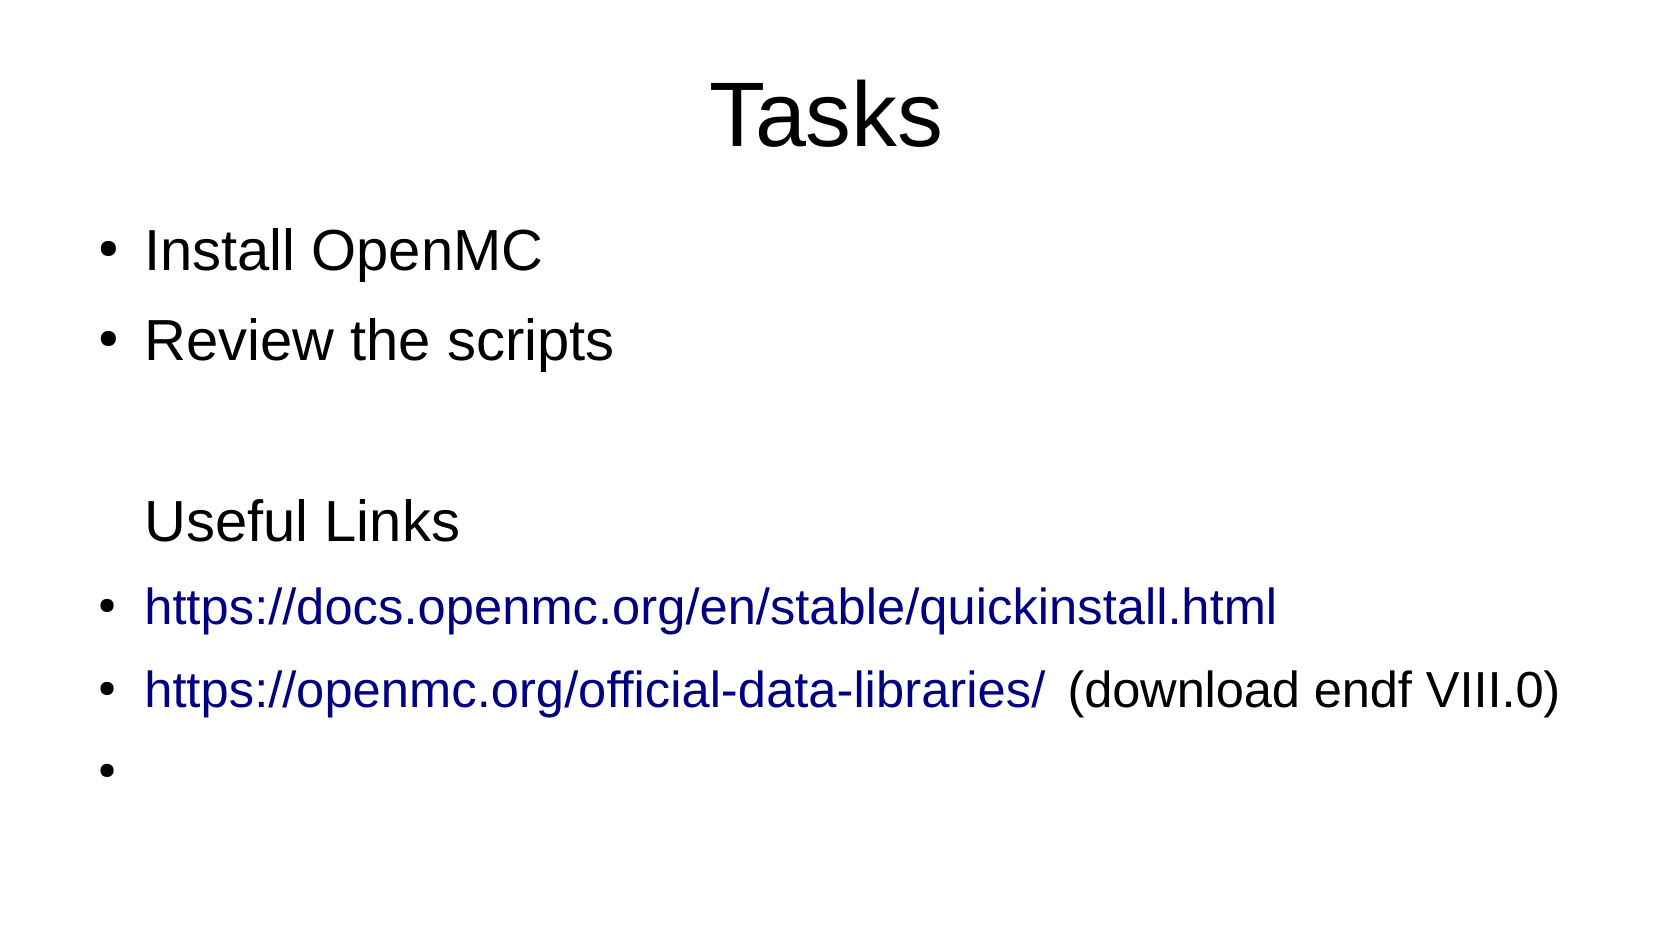

# Tasks
Install OpenMC
Review the scripts
Useful Links
https://docs.openmc.org/en/stable/quickinstall.html
https://openmc.org/official-data-libraries/ (download endf VIII.0)